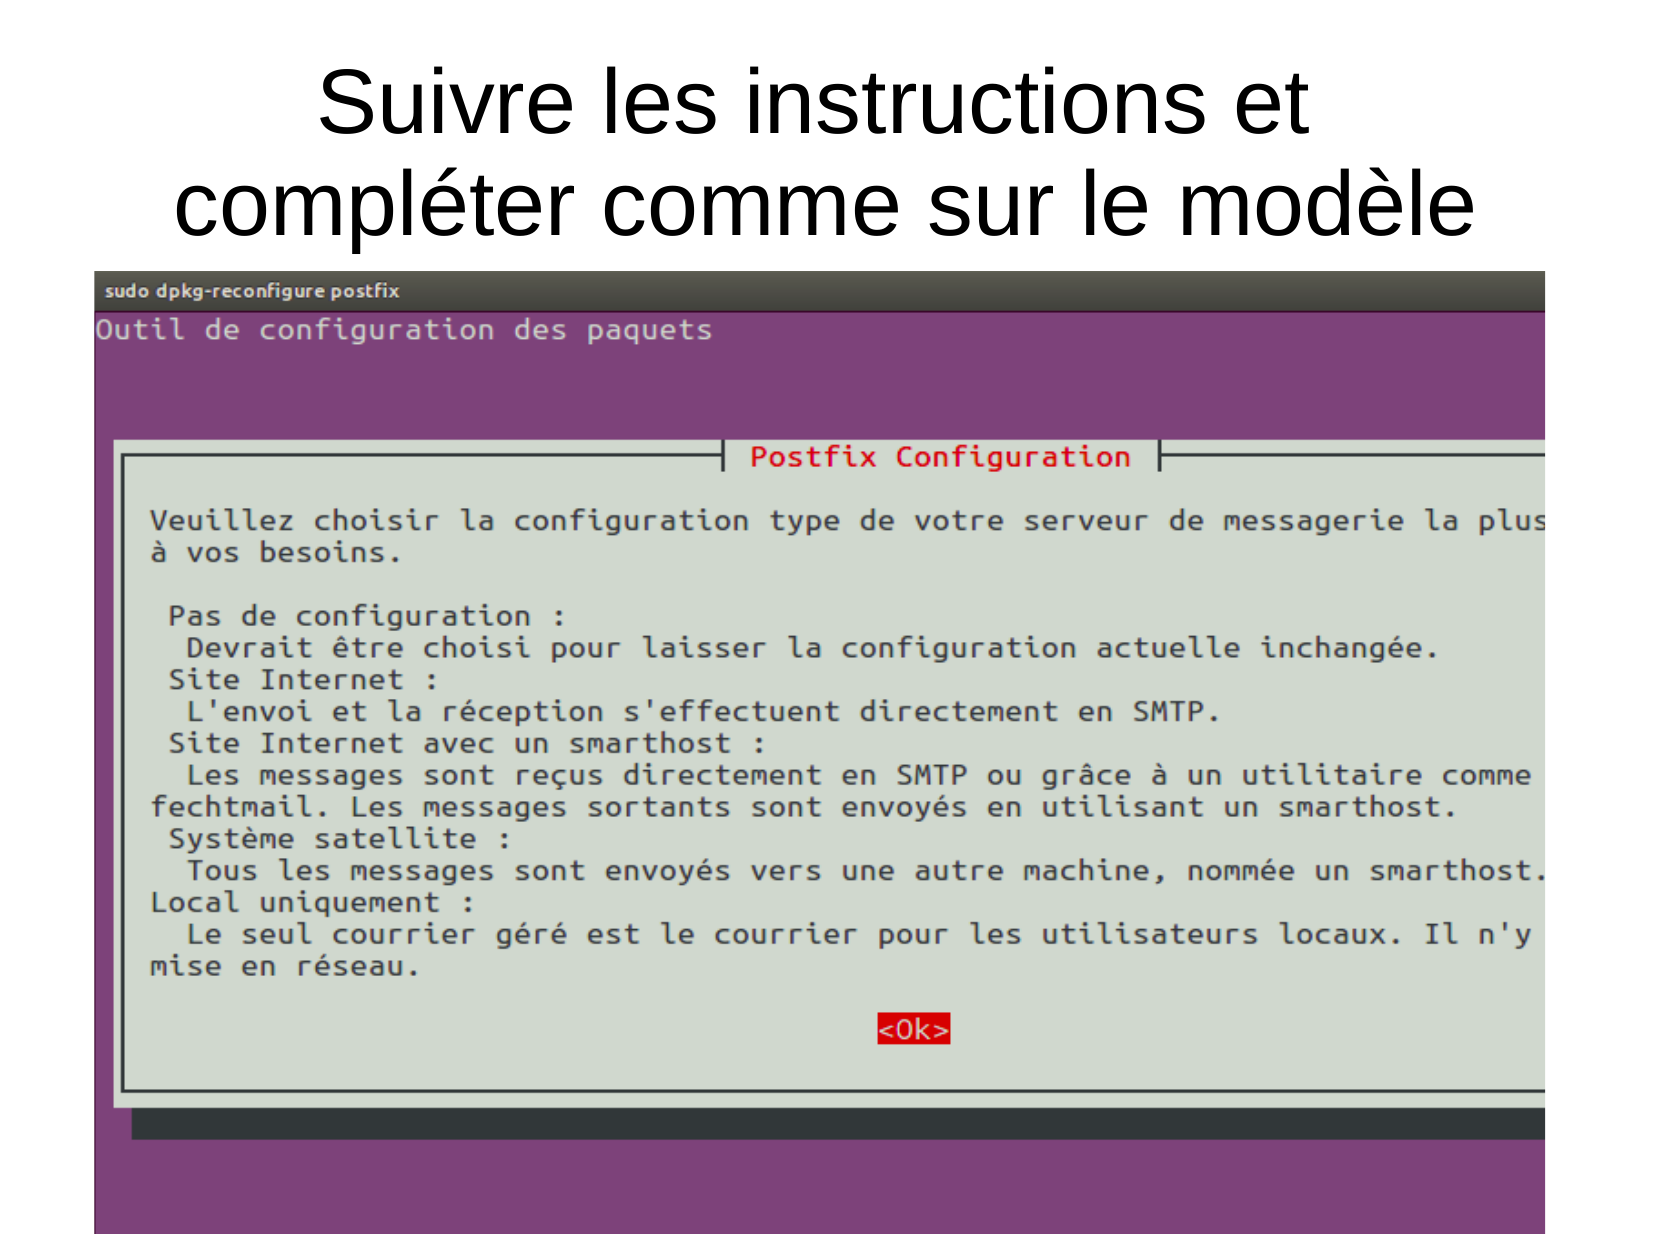

# Suivre les instructions et compléter comme sur le modèle